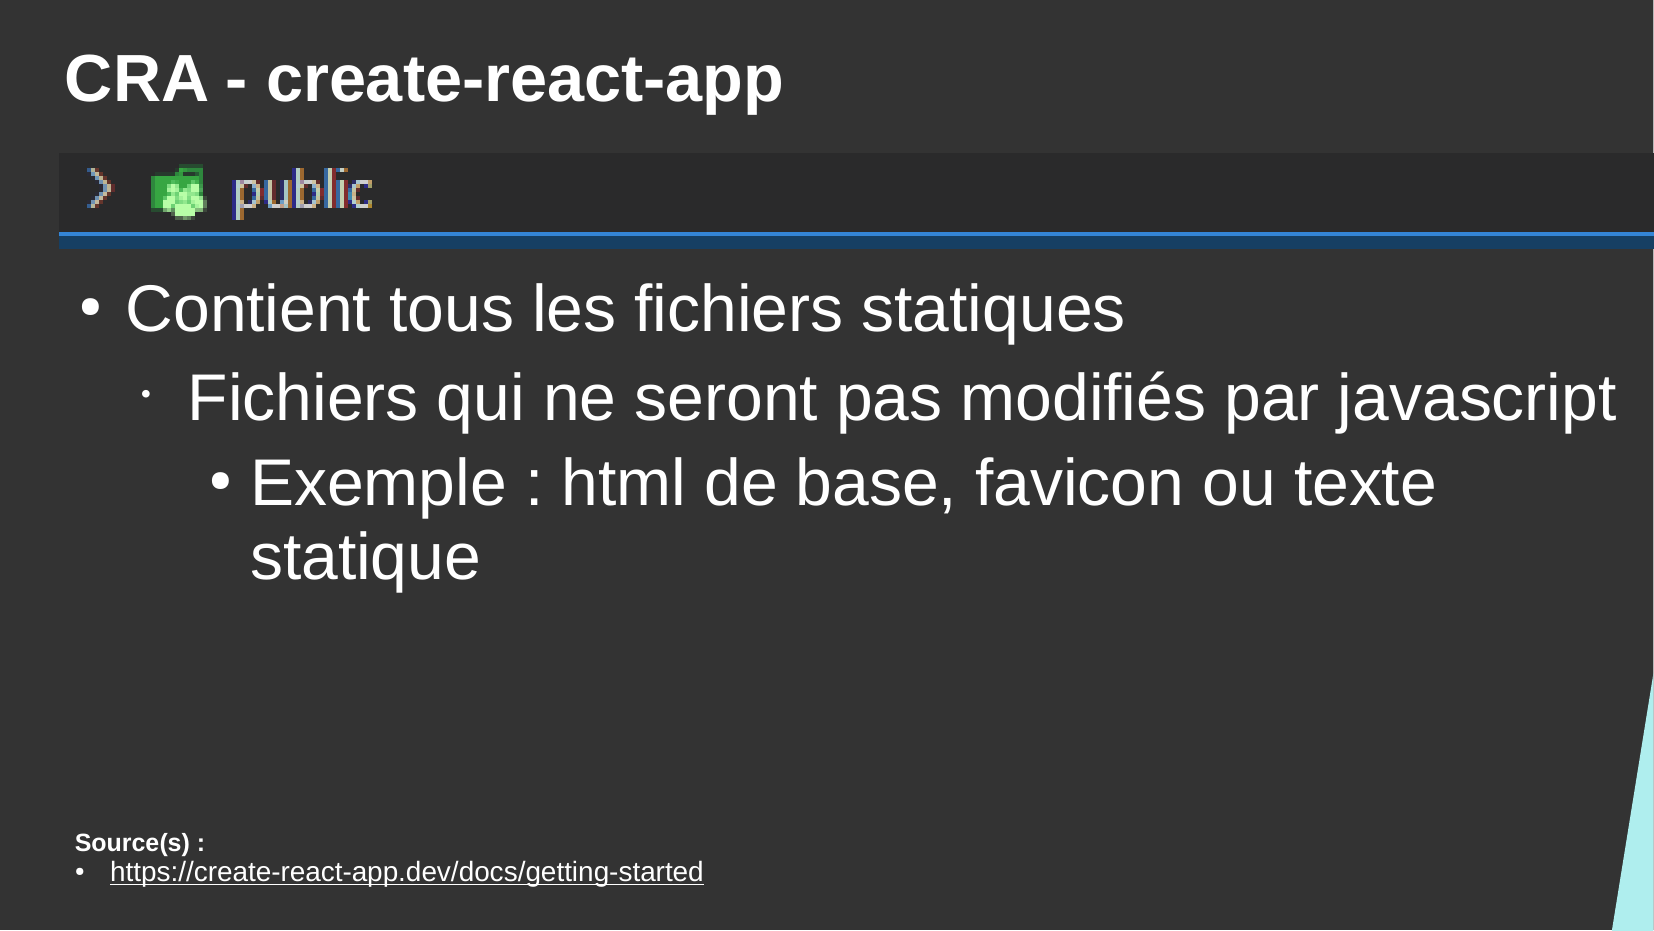

# CRA - create-react-app
Contient tous les fichiers statiques
Fichiers qui ne seront pas modifiés par javascript
Exemple : html de base, favicon ou texte statique
Source(s) :
https://create-react-app.dev/docs/getting-started